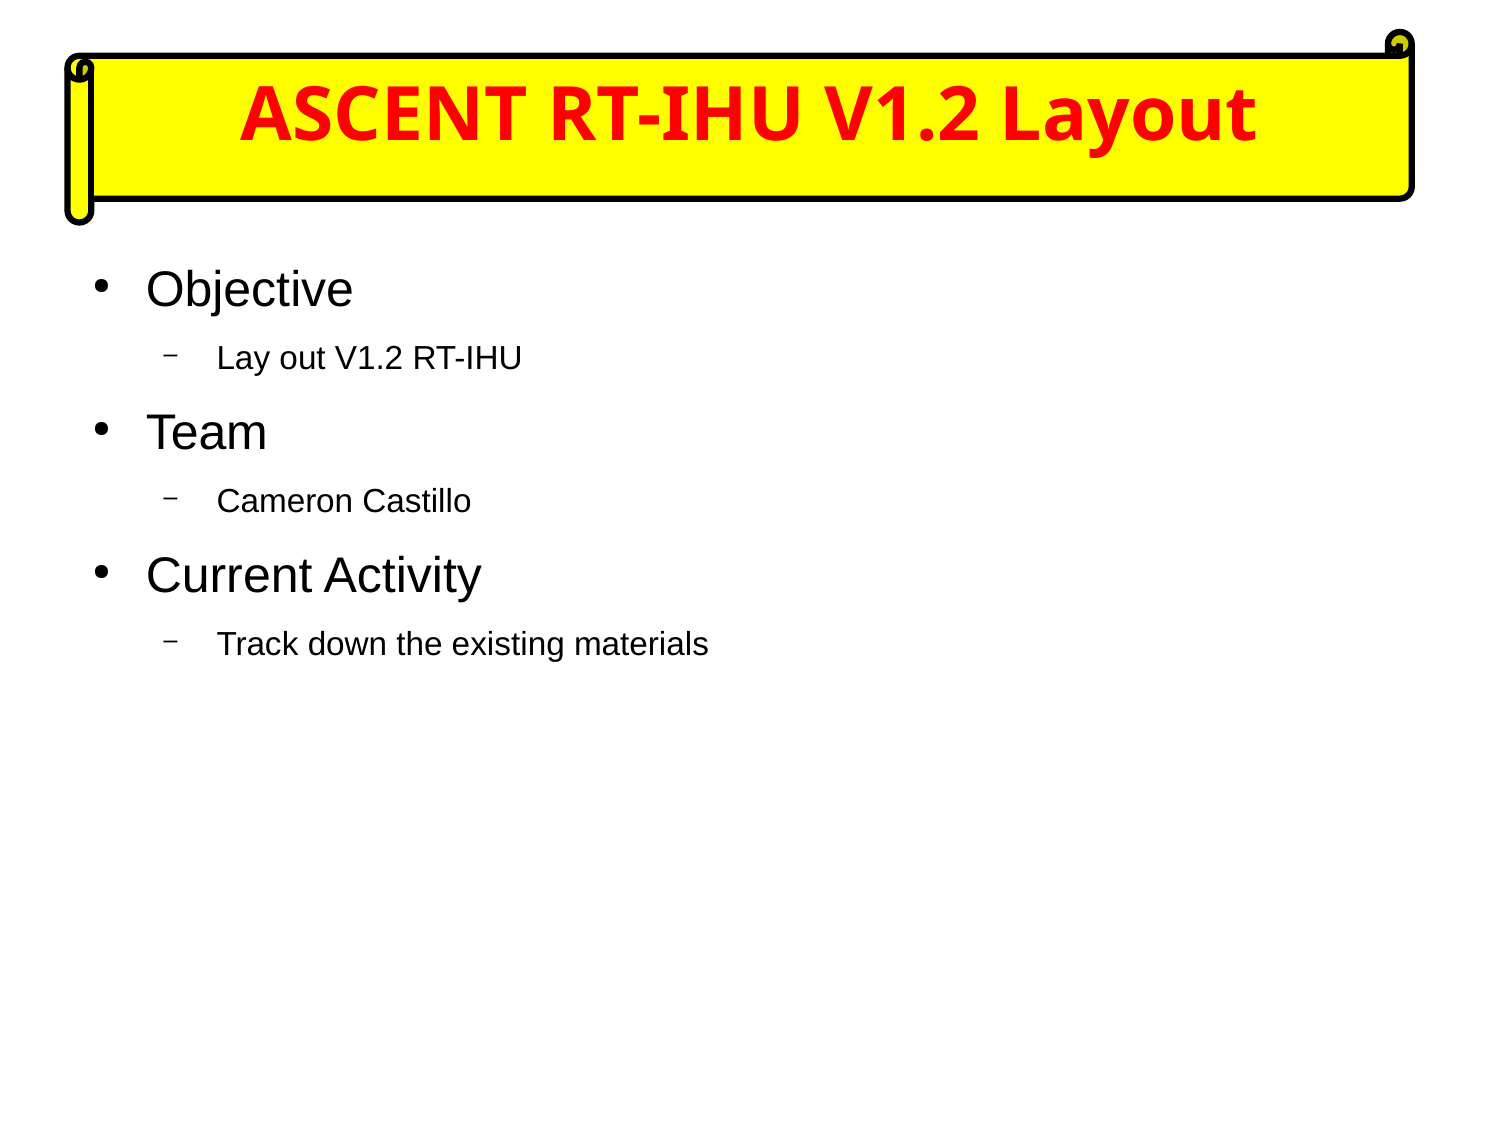

ASCENT RT-IHU V1.2 Layout
# Objective
Lay out V1.2 RT-IHU
Team
Cameron Castillo
Current Activity
Track down the existing materials